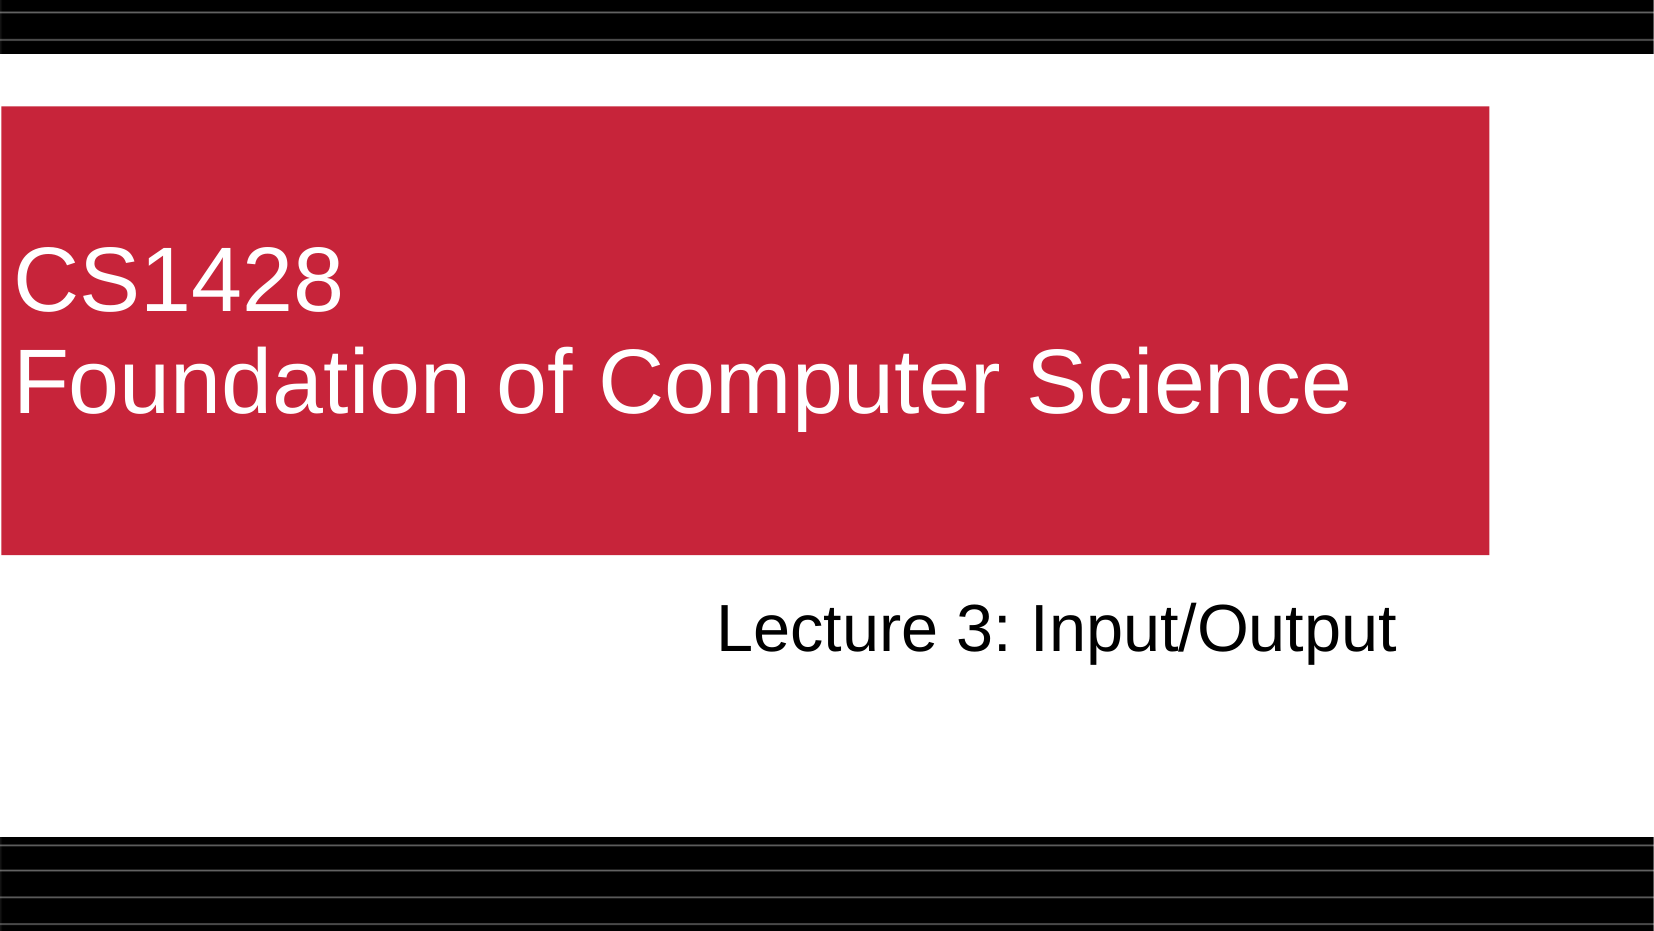

# CS1428 Foundation of Computer Science
Lecture 3: Input/Output